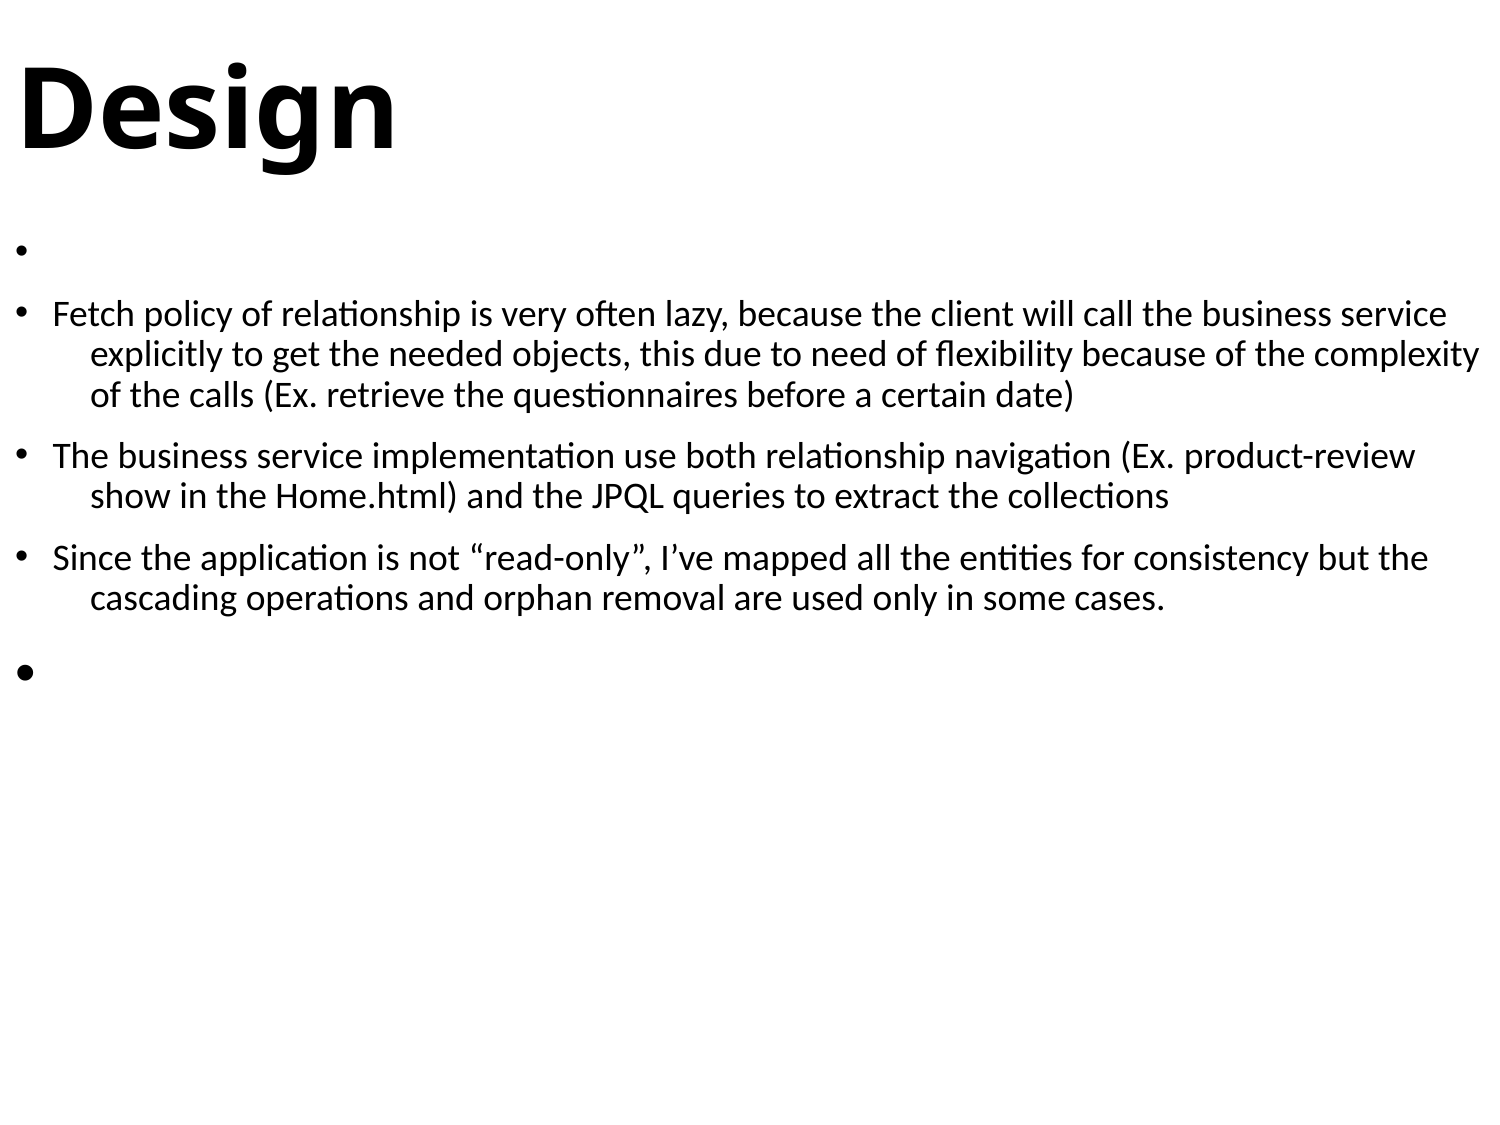

# Design
Fetch policy of relationship is very often lazy, because the client will call the business service explicitly to get the needed objects, this due to need of flexibility because of the complexity of the calls (Ex. retrieve the questionnaires before a certain date)
The business service implementation use both relationship navigation (Ex. product-review show in the Home.html) and the JPQL queries to extract the collections
Since the application is not “read-only”, I’ve mapped all the entities for consistency but the cascading operations and orphan removal are used only in some cases.